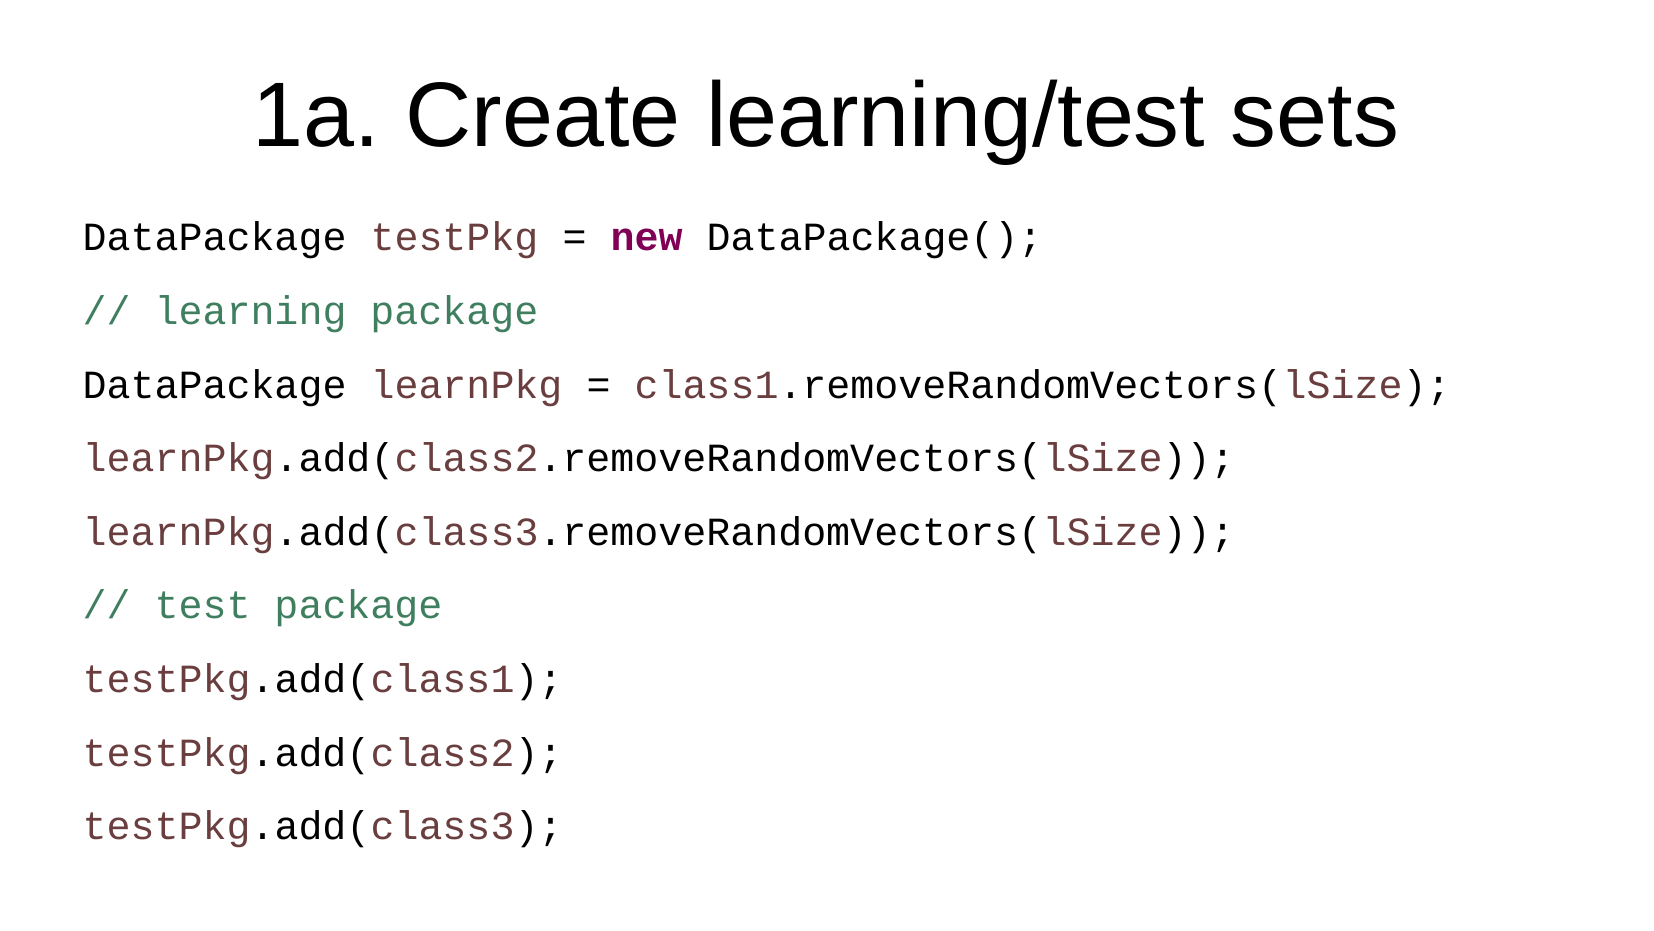

# 1a. Create learning/test sets
DataPackage testPkg = new DataPackage();
// learning package
DataPackage learnPkg = class1.removeRandomVectors(lSize);
learnPkg.add(class2.removeRandomVectors(lSize));
learnPkg.add(class3.removeRandomVectors(lSize));
// test package
testPkg.add(class1);
testPkg.add(class2);
testPkg.add(class3);